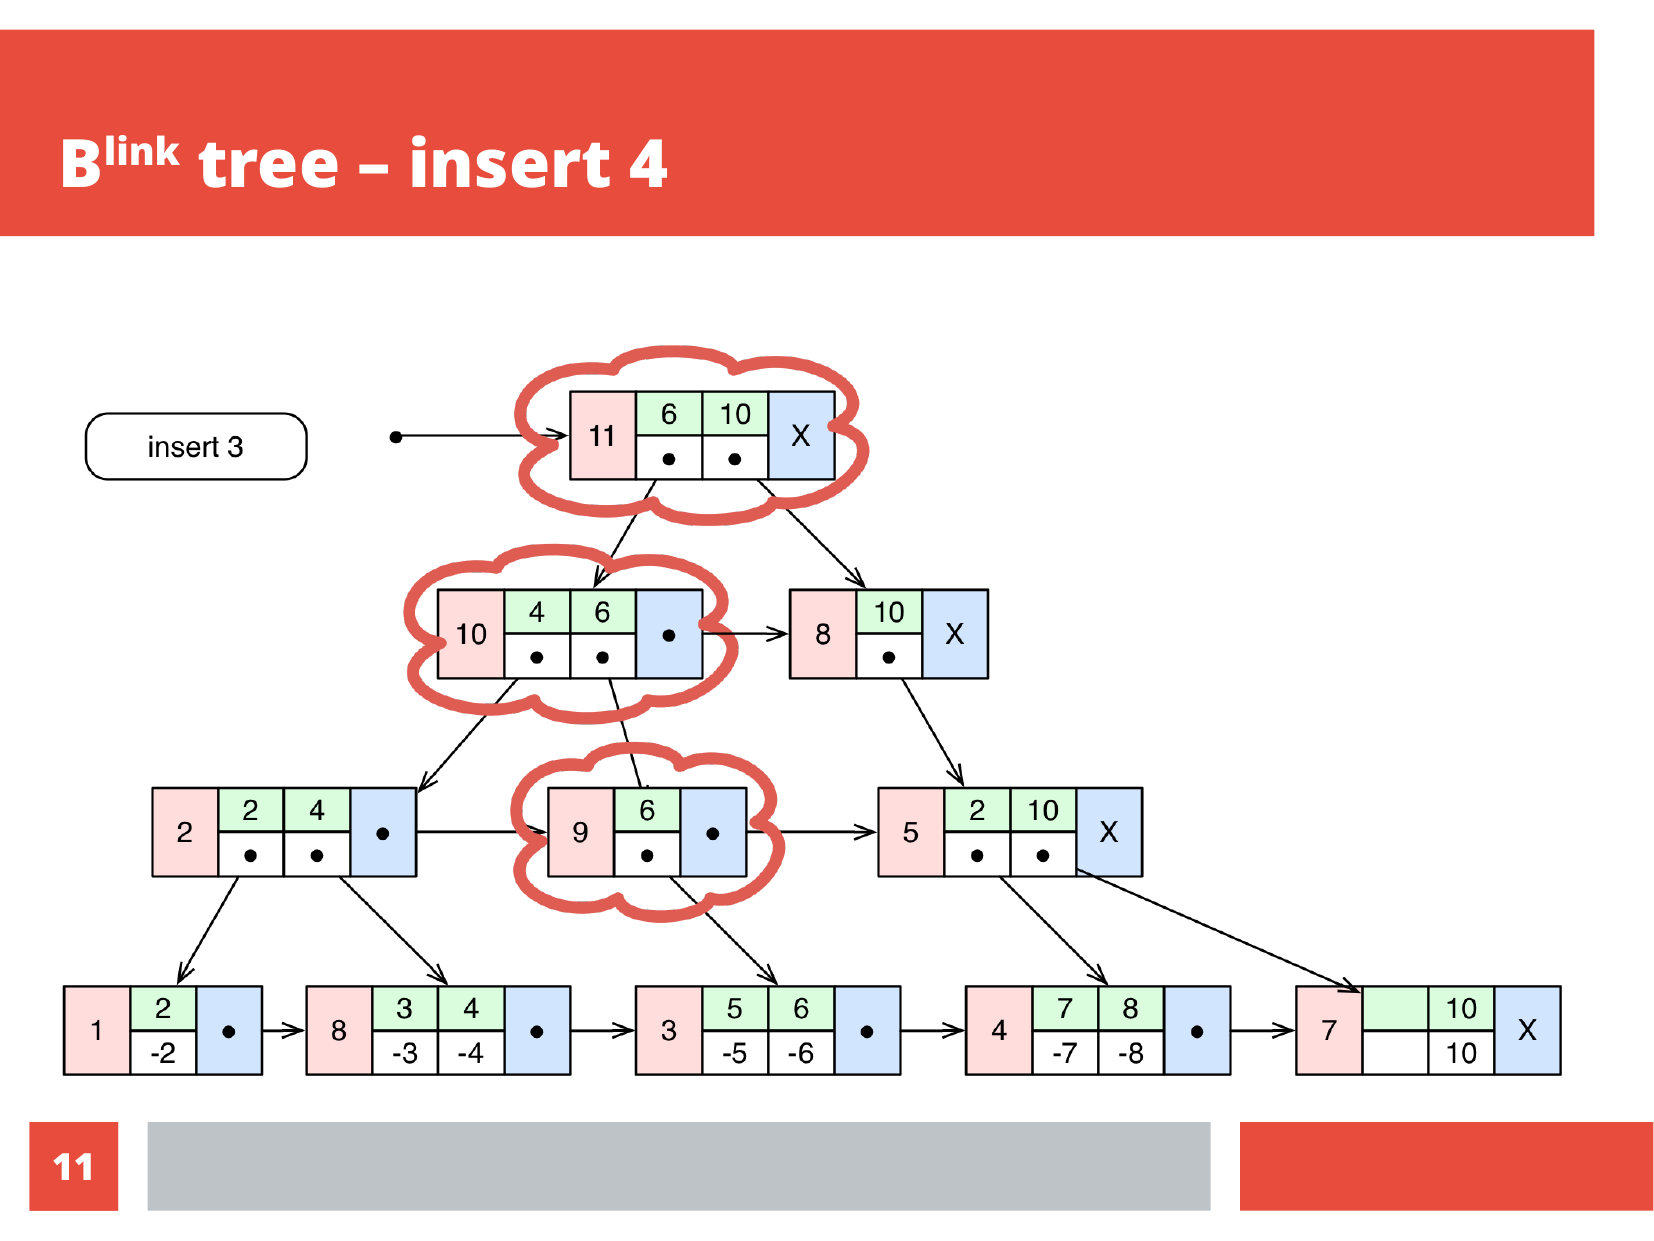

# Blink tree – insert 4
11